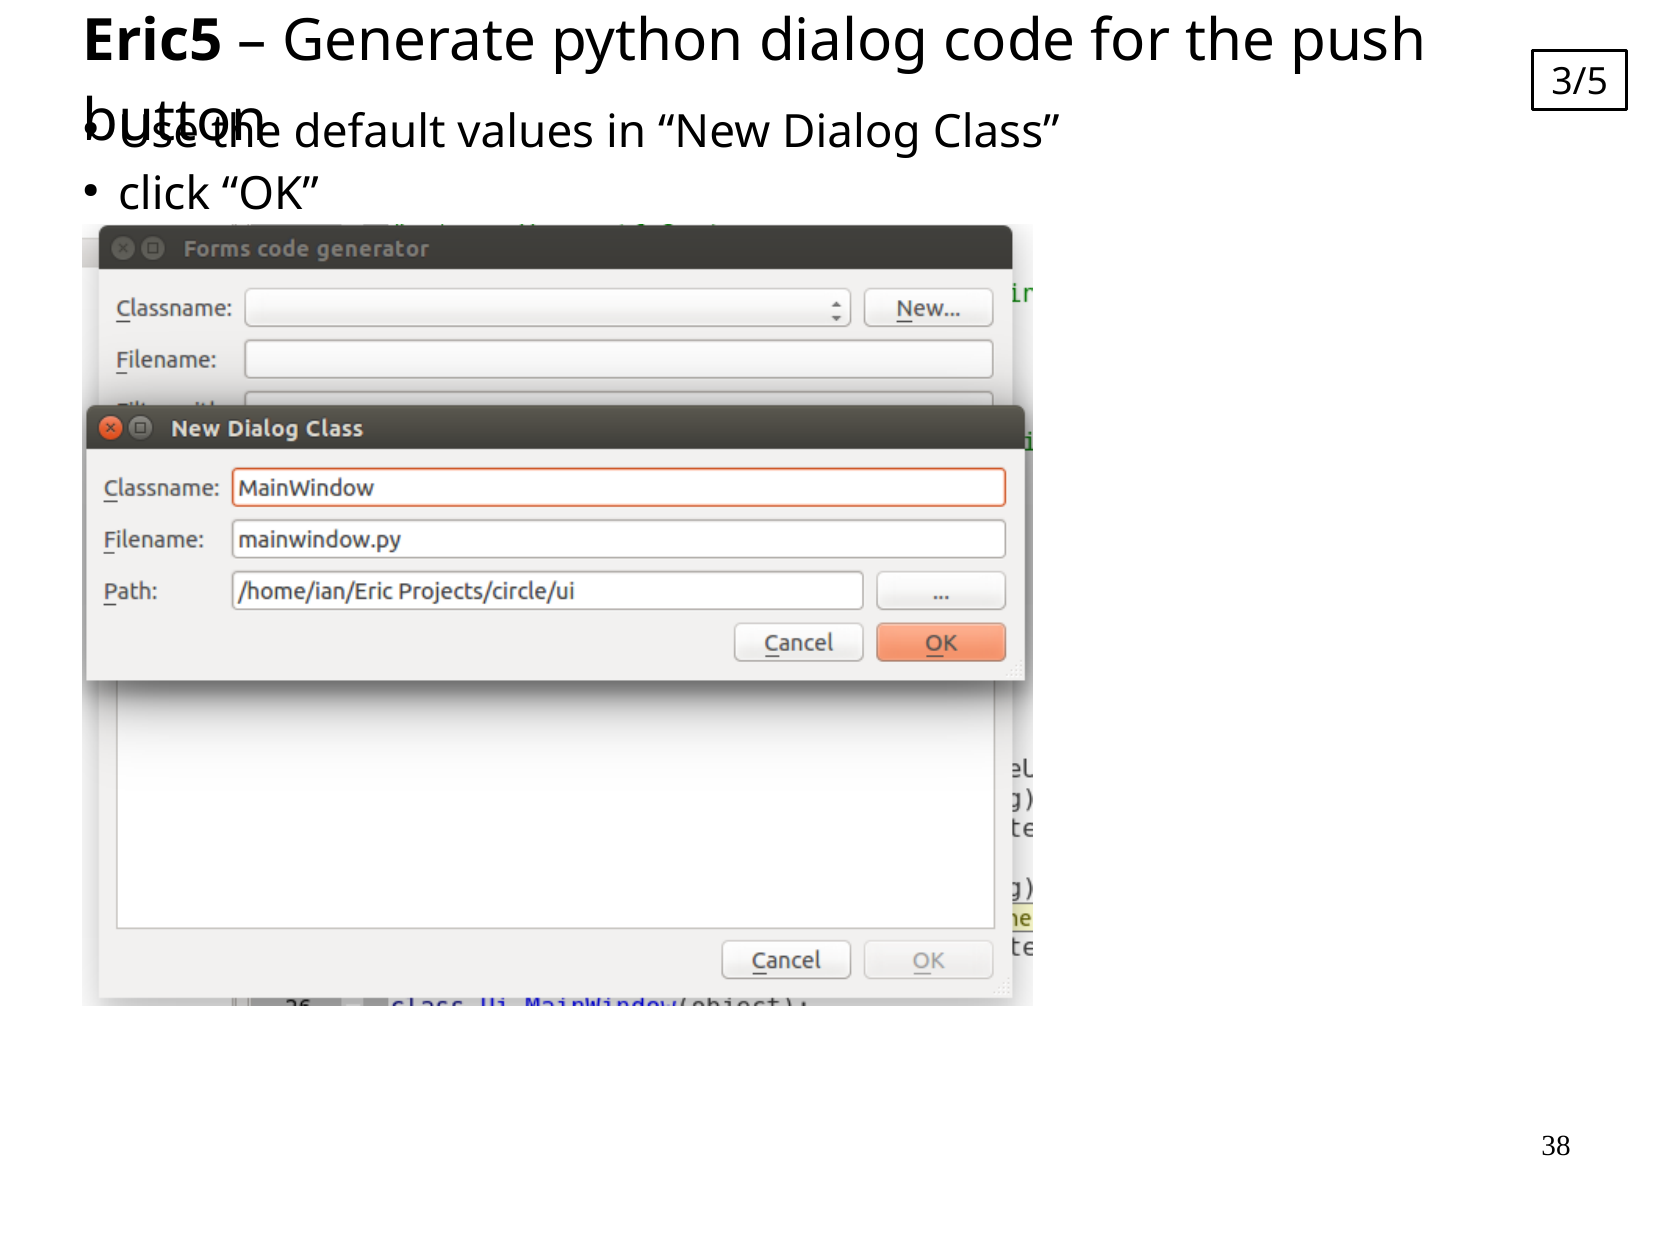

# Eric5 – Generate python dialog code for the push button
3/5
Use the default values in “New Dialog Class”
click “OK”
38